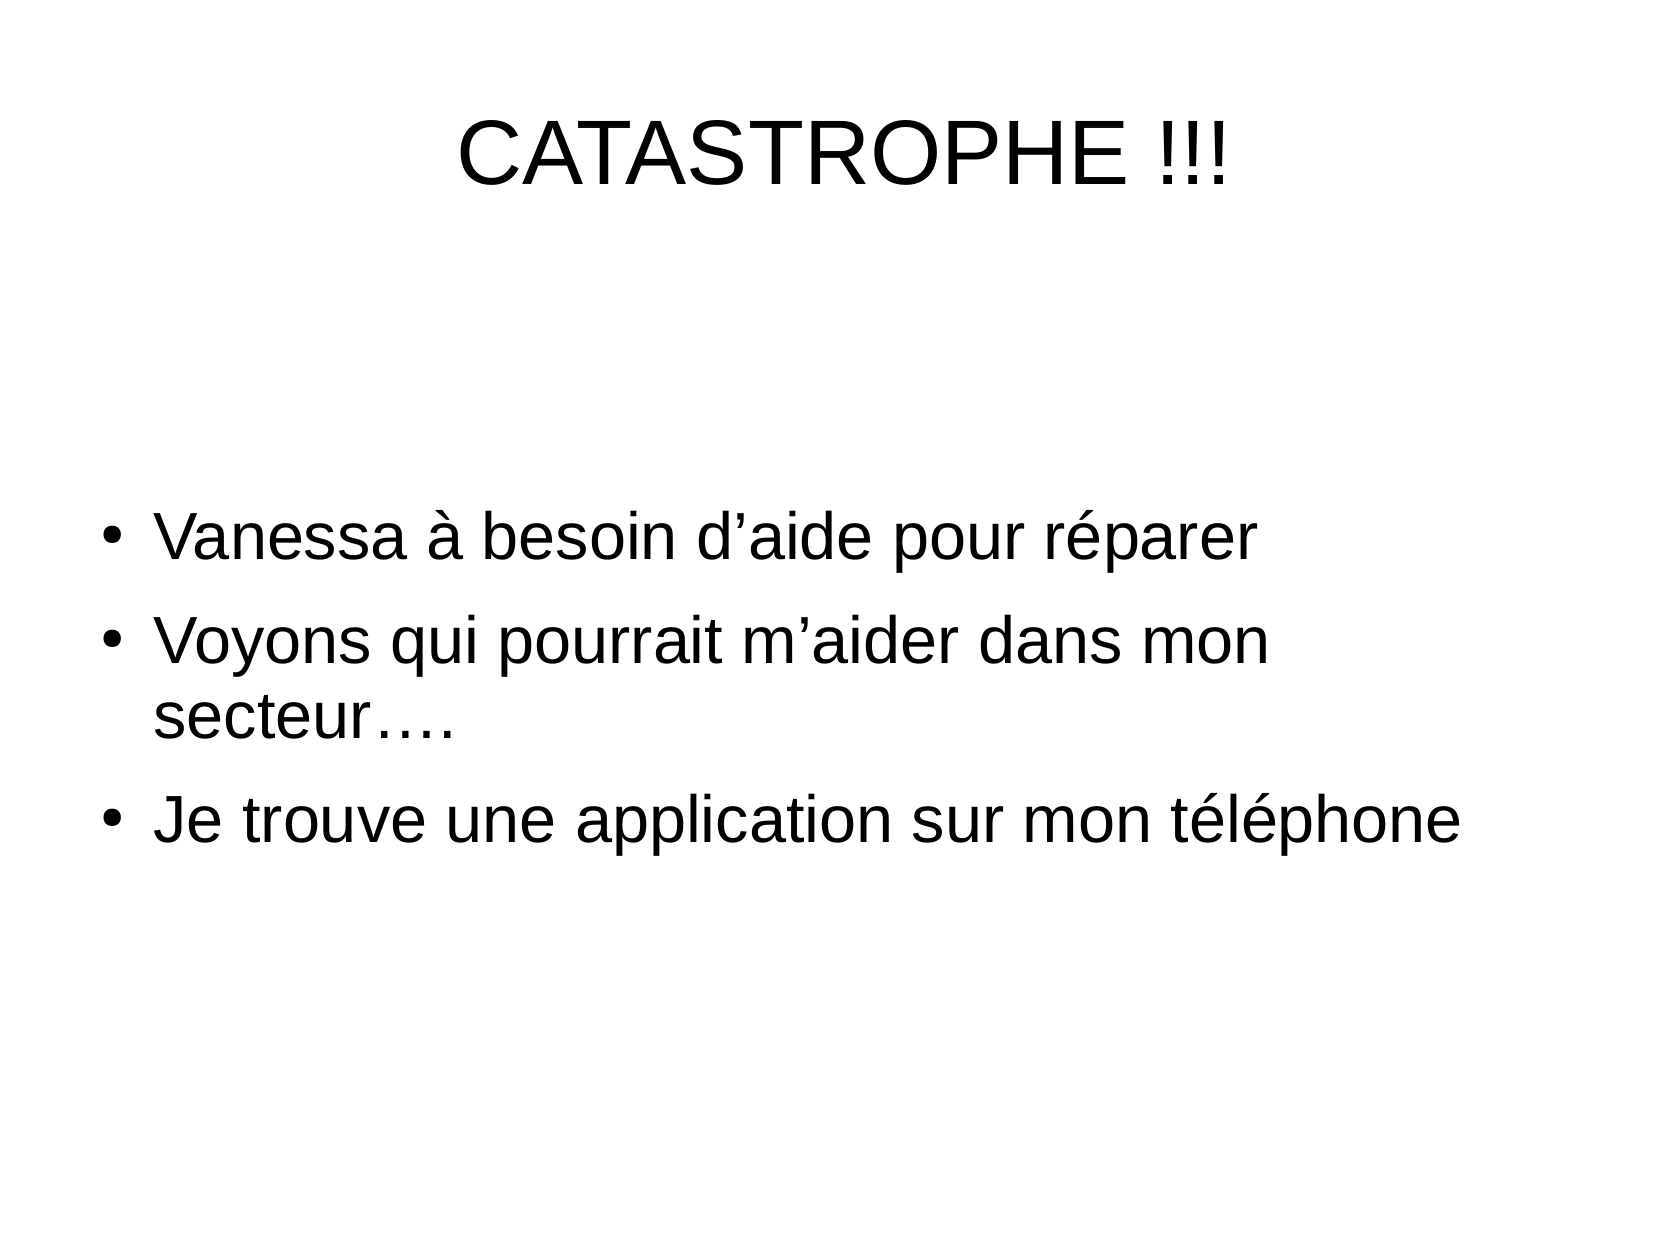

# CATASTROPHE !!!
Vanessa à besoin d’aide pour réparer
Voyons qui pourrait m’aider dans mon secteur….
Je trouve une application sur mon téléphone